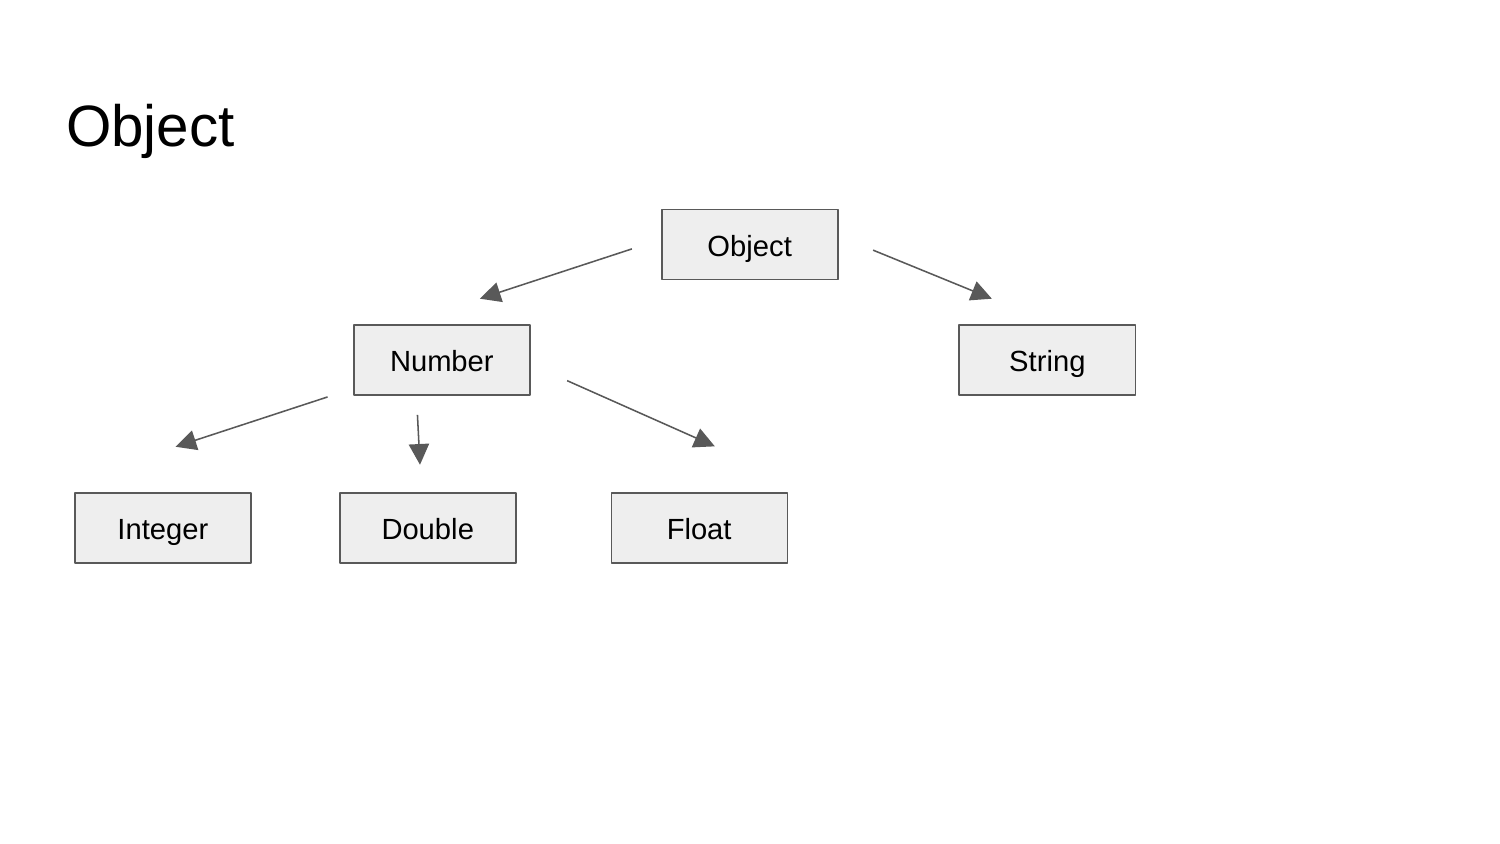

# Object
Object
Number
String
Integer
Double
Float